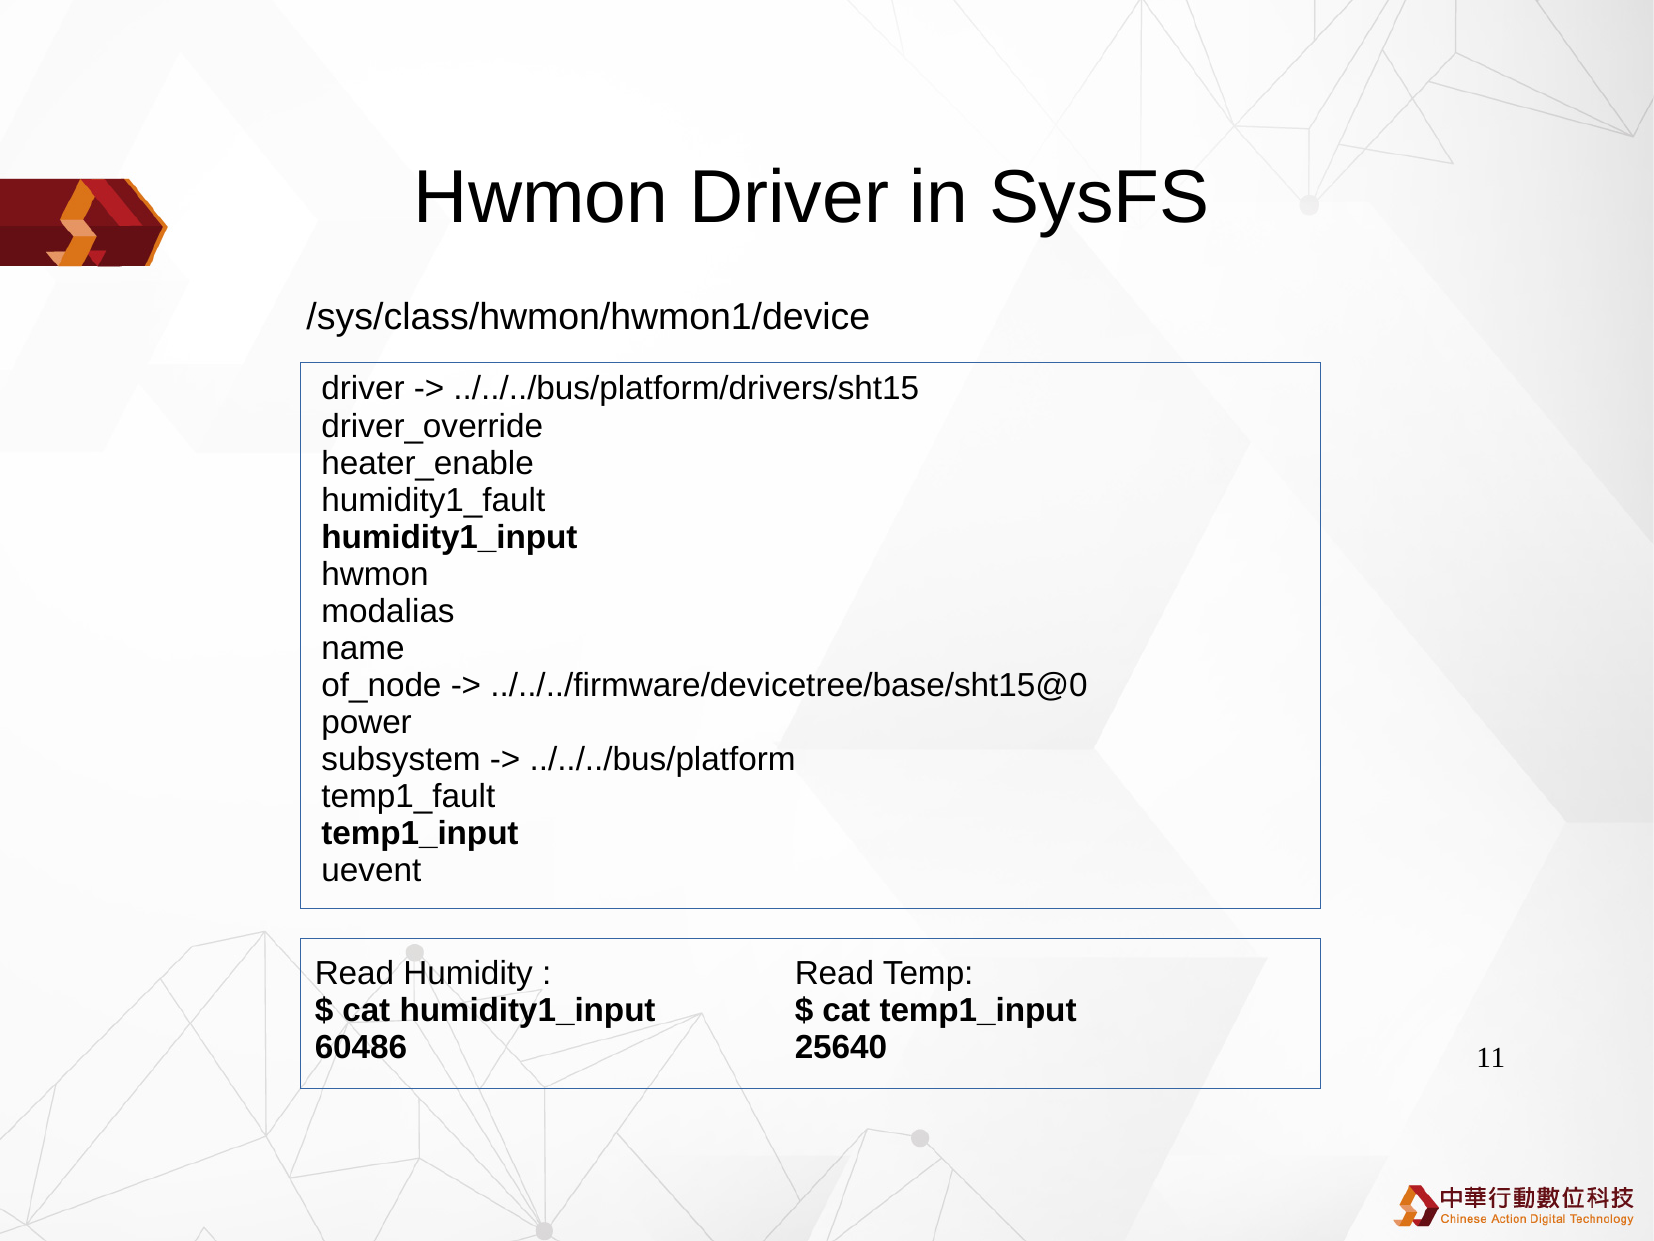

# Hwmon Driver in SysFS
/sys/class/hwmon/hwmon1/device
driver -> ../../../bus/platform/drivers/sht15
driver_override
heater_enable
humidity1_fault
humidity1_input
hwmon
modalias
name
of_node -> ../../../firmware/devicetree/base/sht15@0
power
subsystem -> ../../../bus/platform
temp1_fault
temp1_input
uevent
Read Humidity :
$ cat humidity1_input
60486
Read Temp:
$ cat temp1_input
25640
11